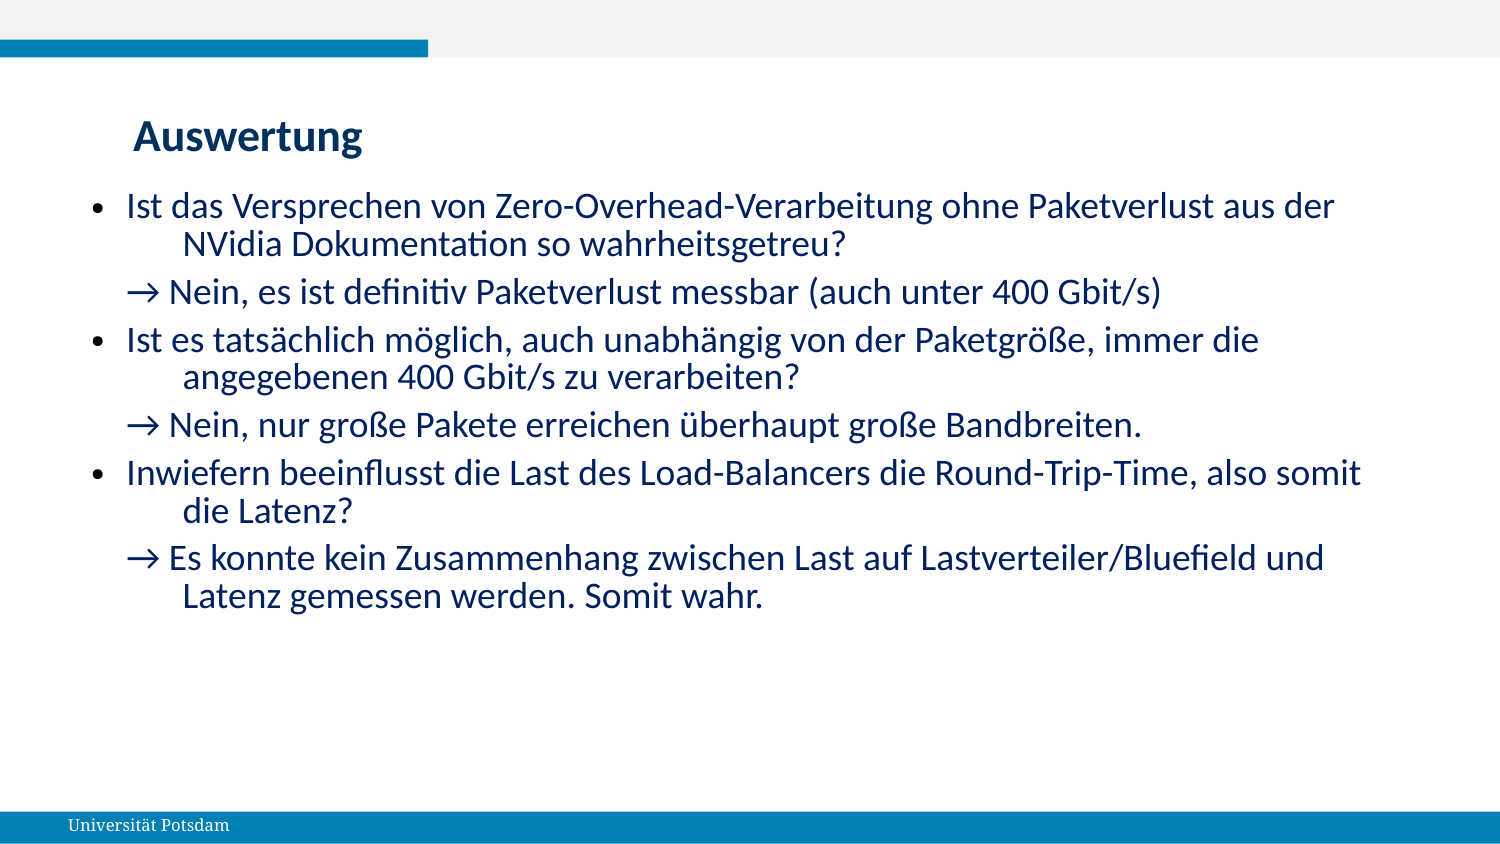

# Auswertung
Ist das Versprechen von Zero-Overhead-Verarbeitung ohne Paketverlust aus der NVidia Dokumentation so wahrheitsgetreu?
→ Nein, es ist definitiv Paketverlust messbar (auch unter 400 Gbit/s)
Ist es tatsächlich möglich, auch unabhängig von der Paketgröße, immer die angegebenen 400 Gbit/s zu verarbeiten?
→ Nein, nur große Pakete erreichen überhaupt große Bandbreiten.
Inwiefern beeinflusst die Last des Load-Balancers die Round-Trip-Time, also somit die Latenz?
→ Es konnte kein Zusammenhang zwischen Last auf Lastverteiler/Bluefield und Latenz gemessen werden. Somit wahr.